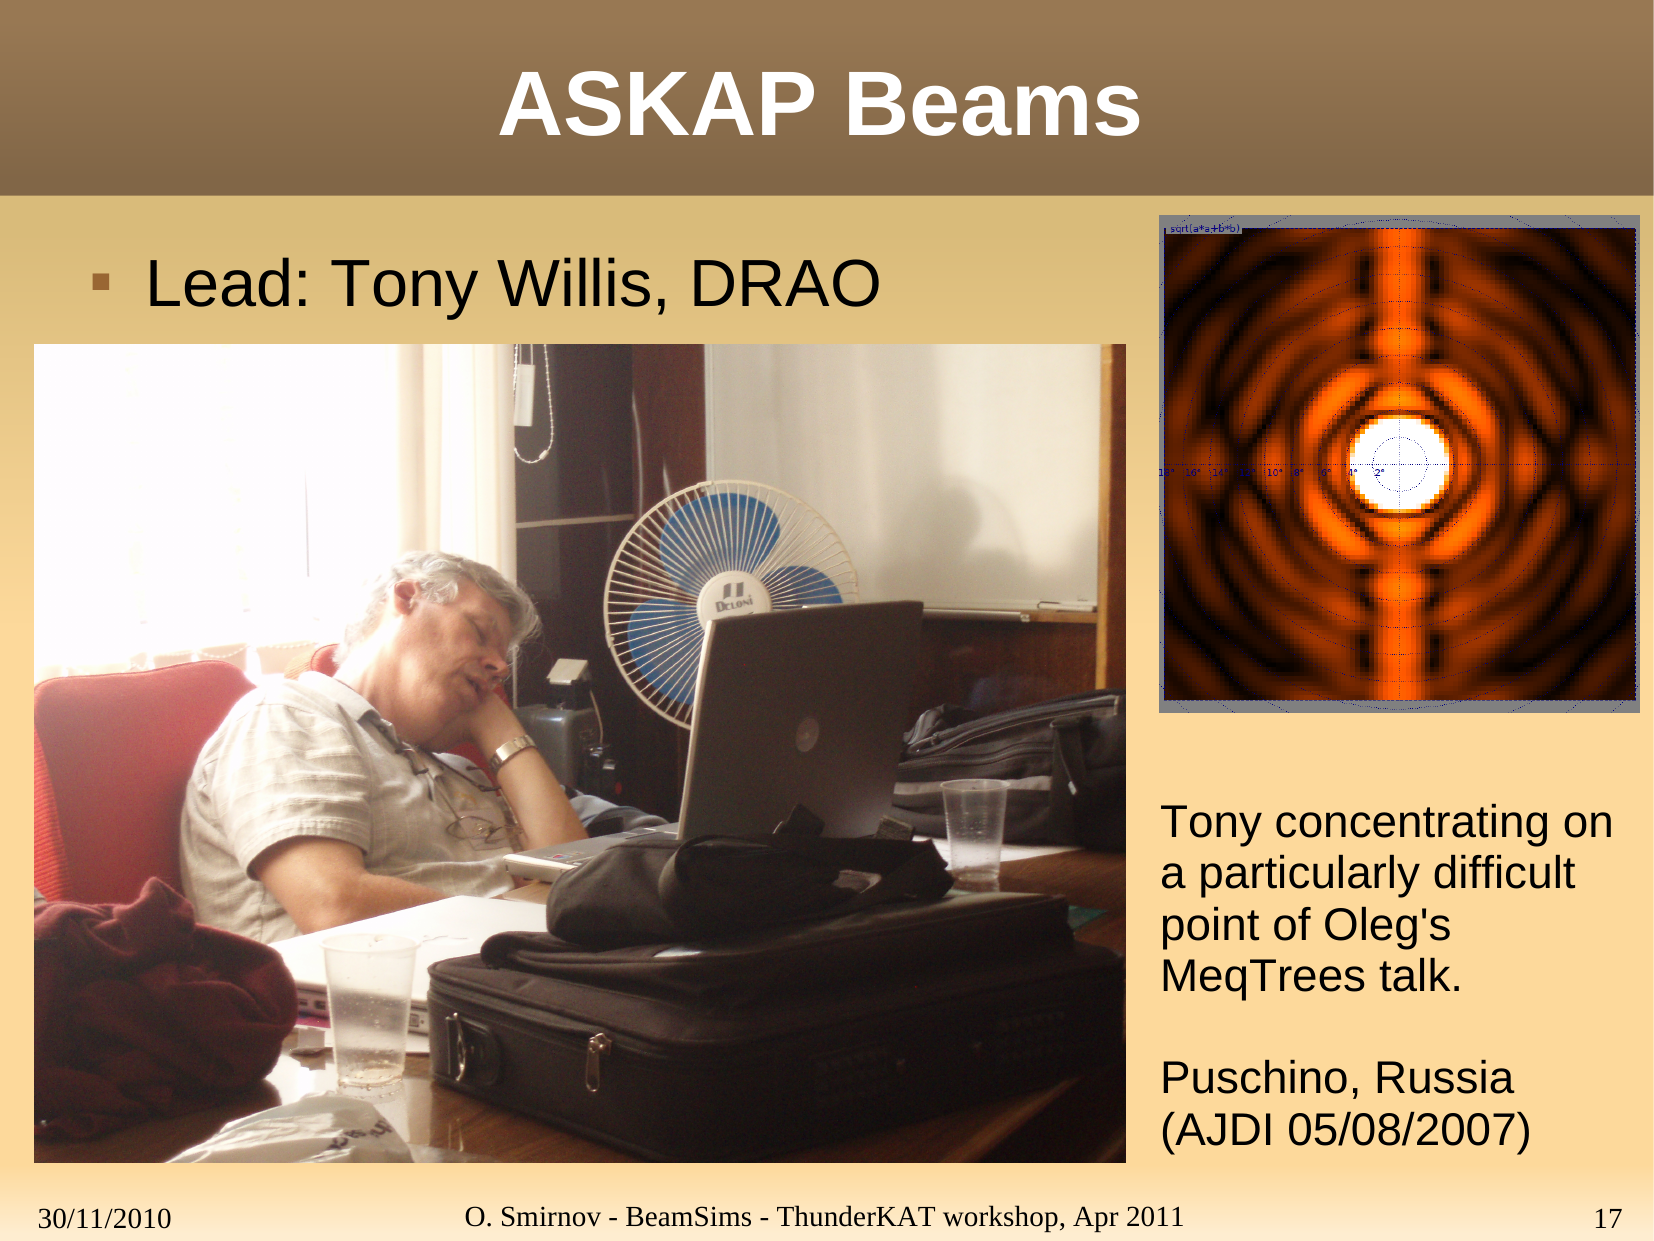

# ASKAP Beams
Lead: Tony Willis, DRAO
Tony concentrating on a particularly difficult point of Oleg's MeqTrees talk.
Puschino, Russia
(AJDI 05/08/2007)
O. Smirnov - BeamSims - ThunderKAT workshop, Apr 2011
30/11/2010
17